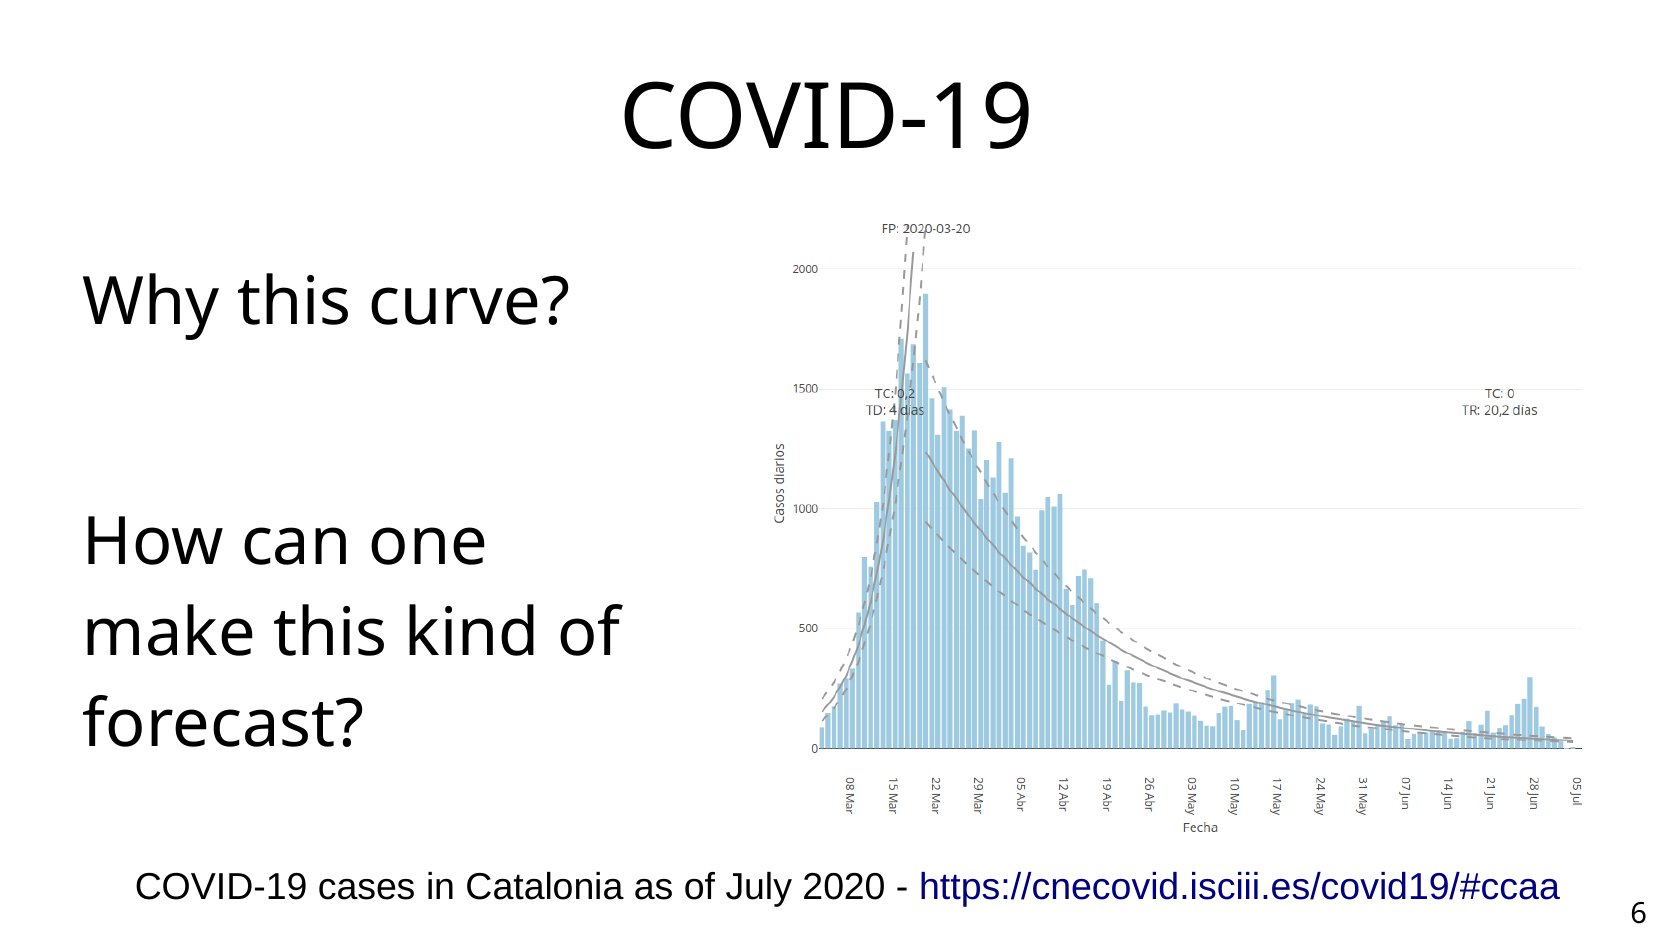

# COVID-19
Why this curve?
How can one make this kind of forecast?
COVID-19 cases in Catalonia as of July 2020 - https://cnecovid.isciii.es/covid19/#ccaa
6